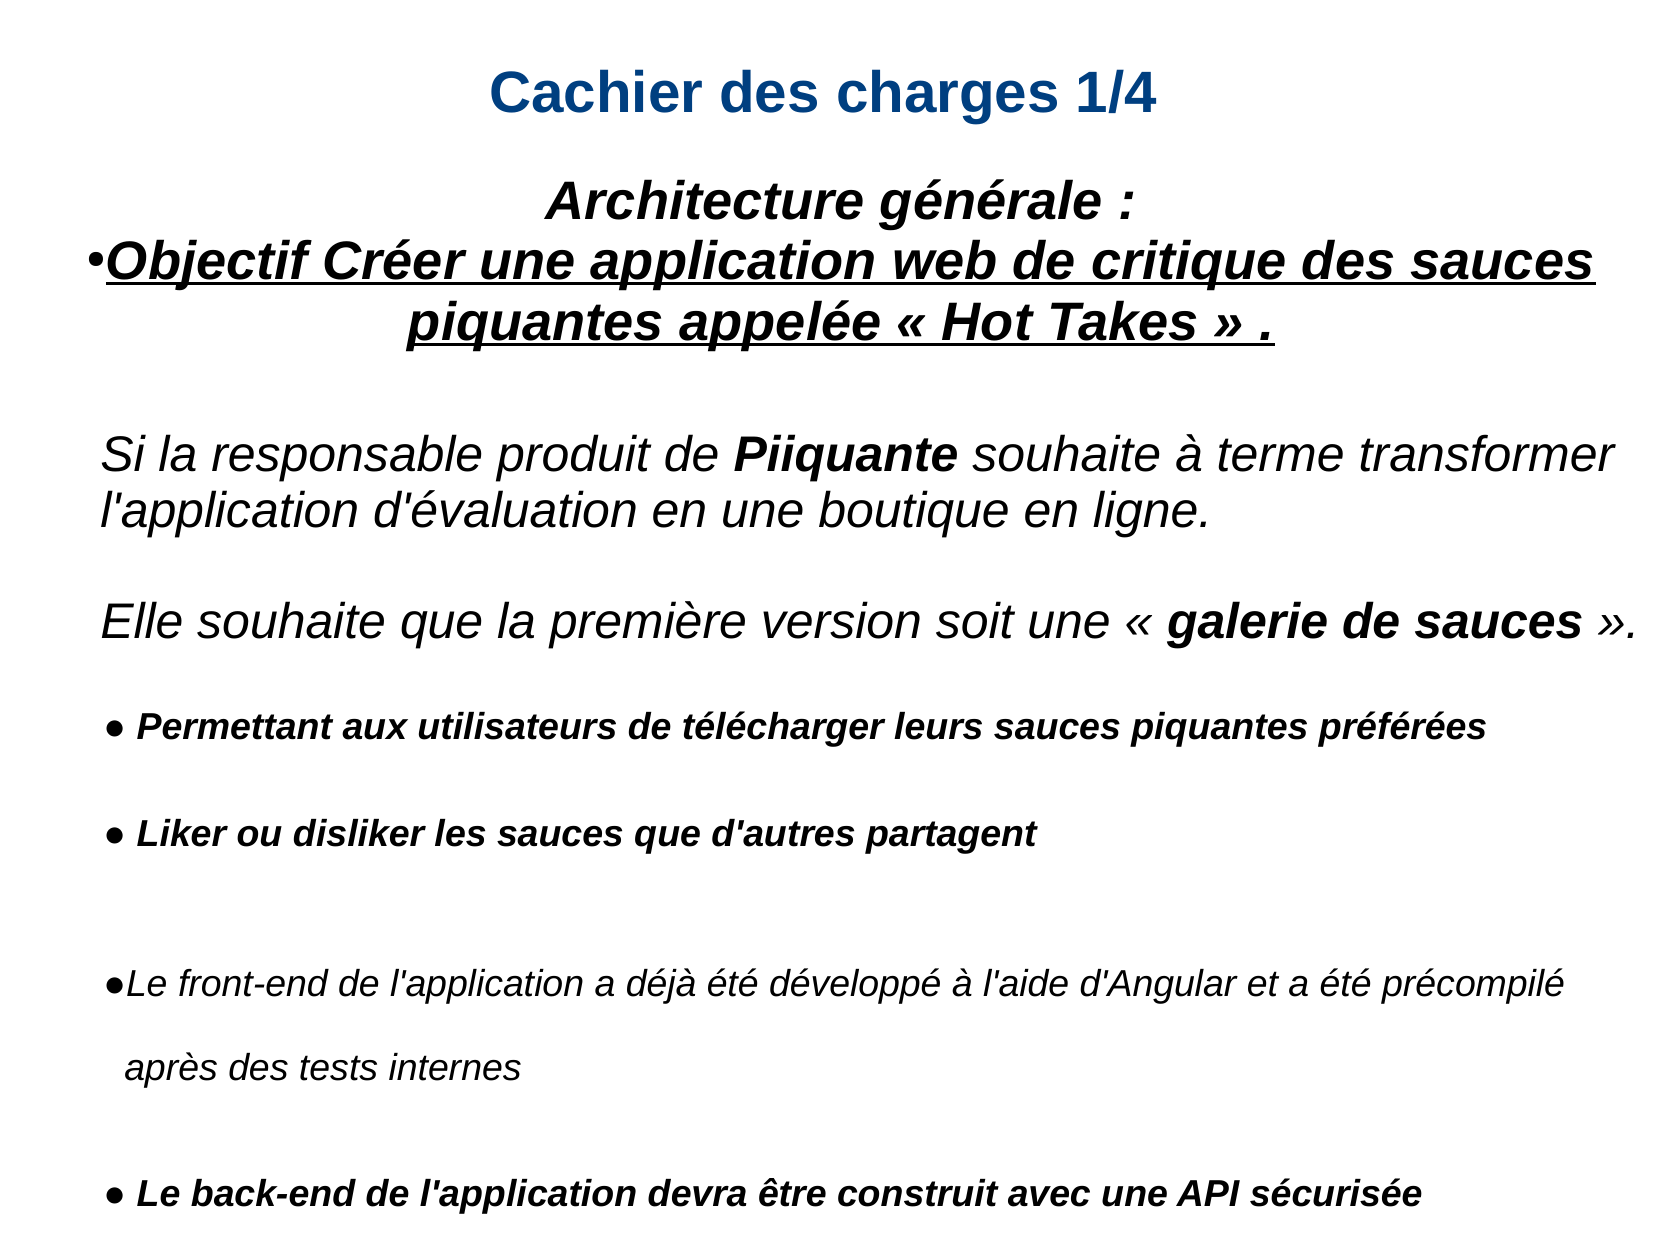

# Cachier des charges 1/4
Architecture générale :
Objectif Créer une application web de critique des sauces piquantes appelée « Hot Takes » .
Si la responsable produit de Piiquante souhaite à terme transformer l'application d'évaluation en une boutique en ligne.
Elle souhaite que la première version soit une « galerie de sauces ».
 	● Permettant aux utilisateurs de télécharger leurs sauces piquantes préférées
	● Liker ou disliker les sauces que d'autres partagent
 	●Le front-end de l'application a déjà été développé à l'aide d'Angular et a été précompilé
	 après des tests internes
 	● Le back-end de l'application devra être construit avec une API sécurisée